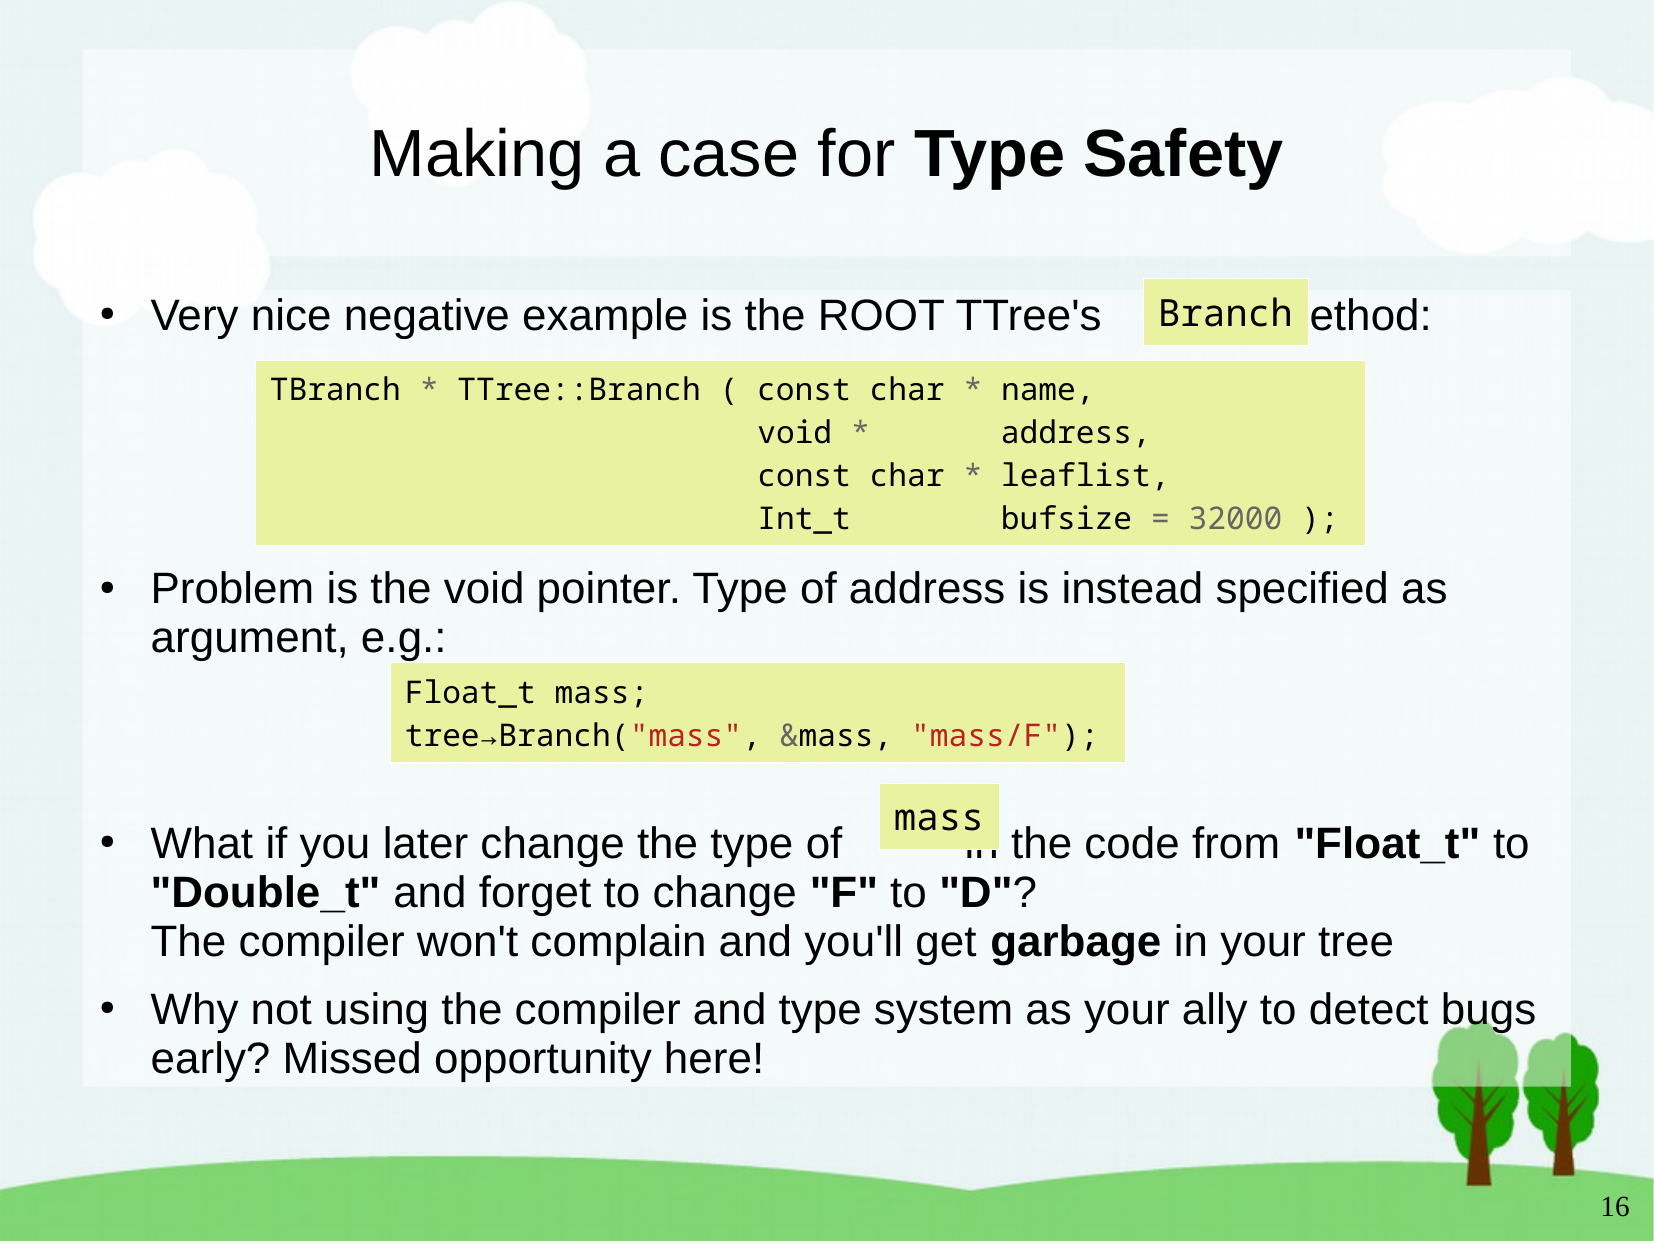

# Making a case for Type Safety
Branch
Very nice negative example is the ROOT TTree's method:
Problem is the void pointer. Type of address is instead specified as argument, e.g.:
What if you later change the type of in the code from "Float_t" to "Double_t" and forget to change "F" to "D"?
The compiler won't complain and you'll get garbage in your tree
Why not using the compiler and type system as your ally to detect bugs early? Missed opportunity here!
TBranch * TTree::Branch ( const char * name,
 void * address,
 const char * leaflist,
 Int_t bufsize = 32000 );
Float_t mass;
tree→Branch("mass", &mass, "mass/F");
mass
16